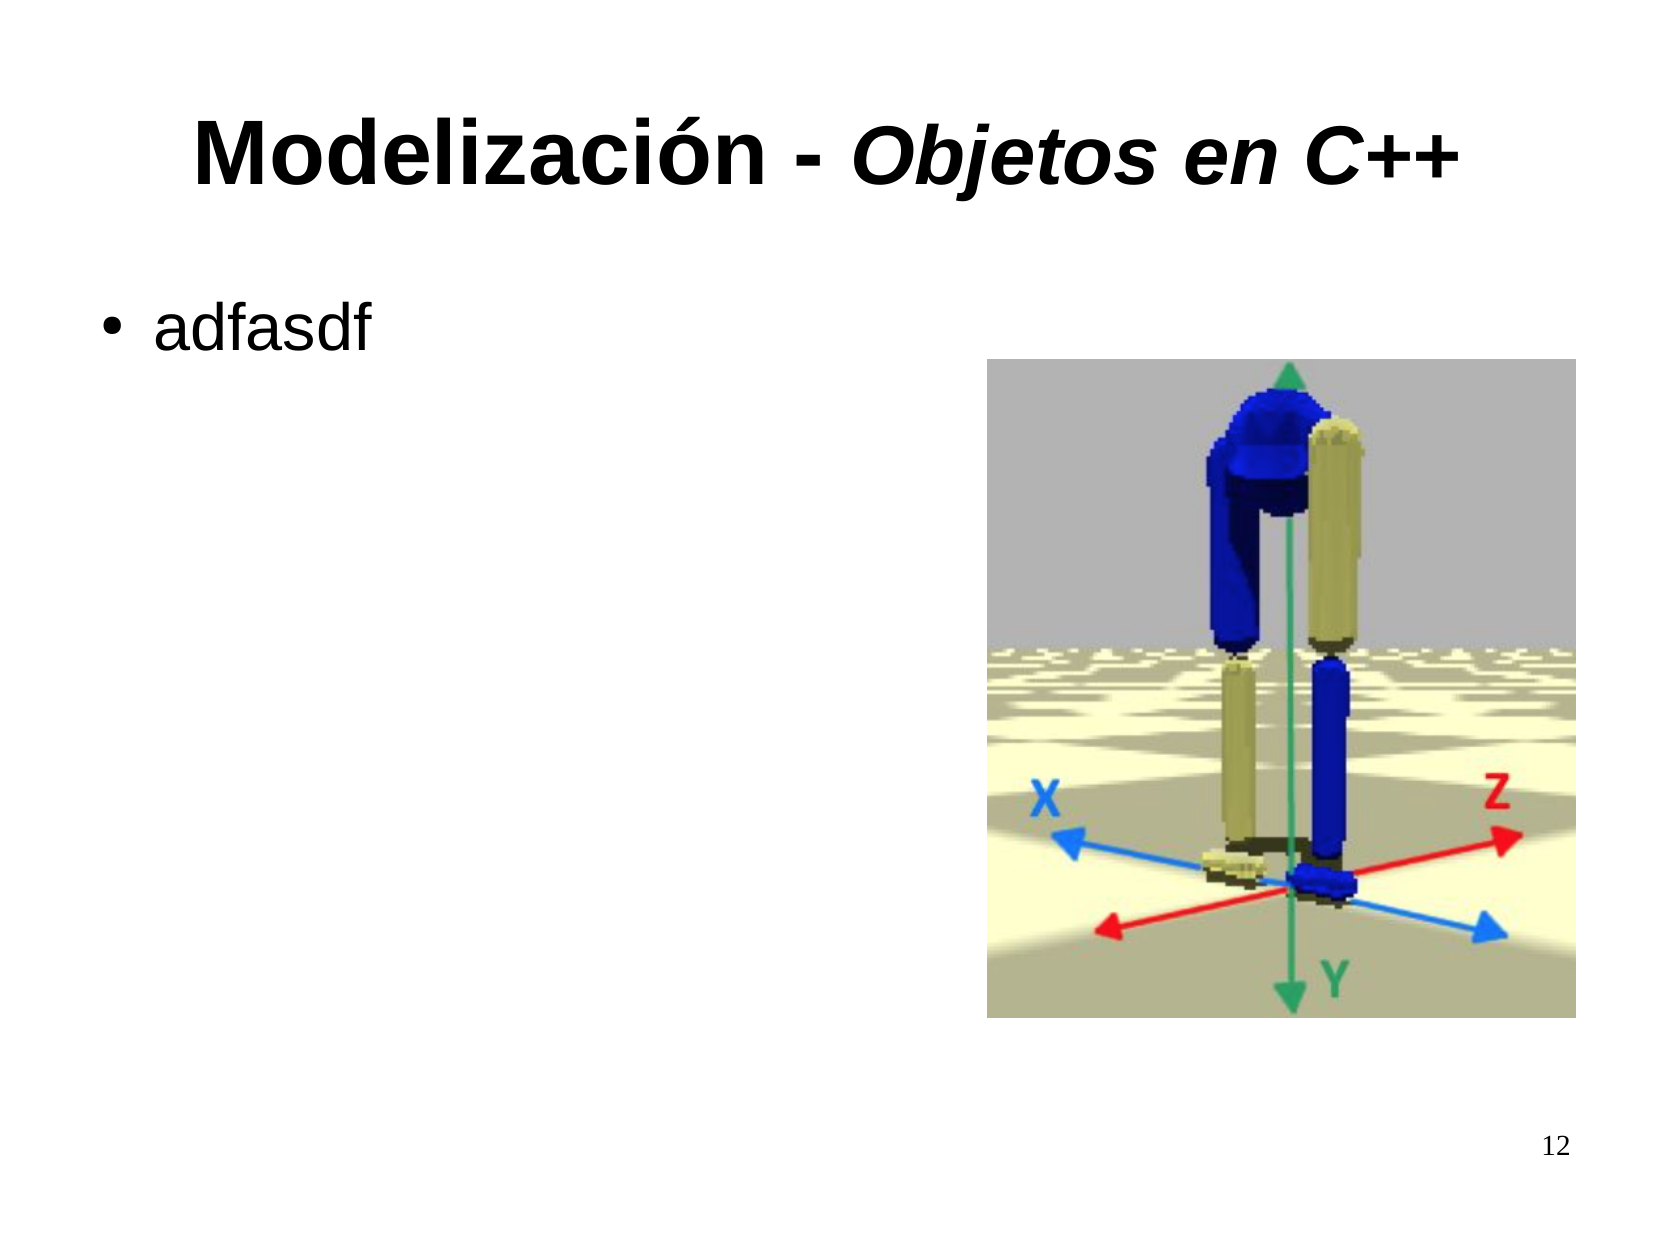

# Modelización - Objetos en C++
adfasdf
12